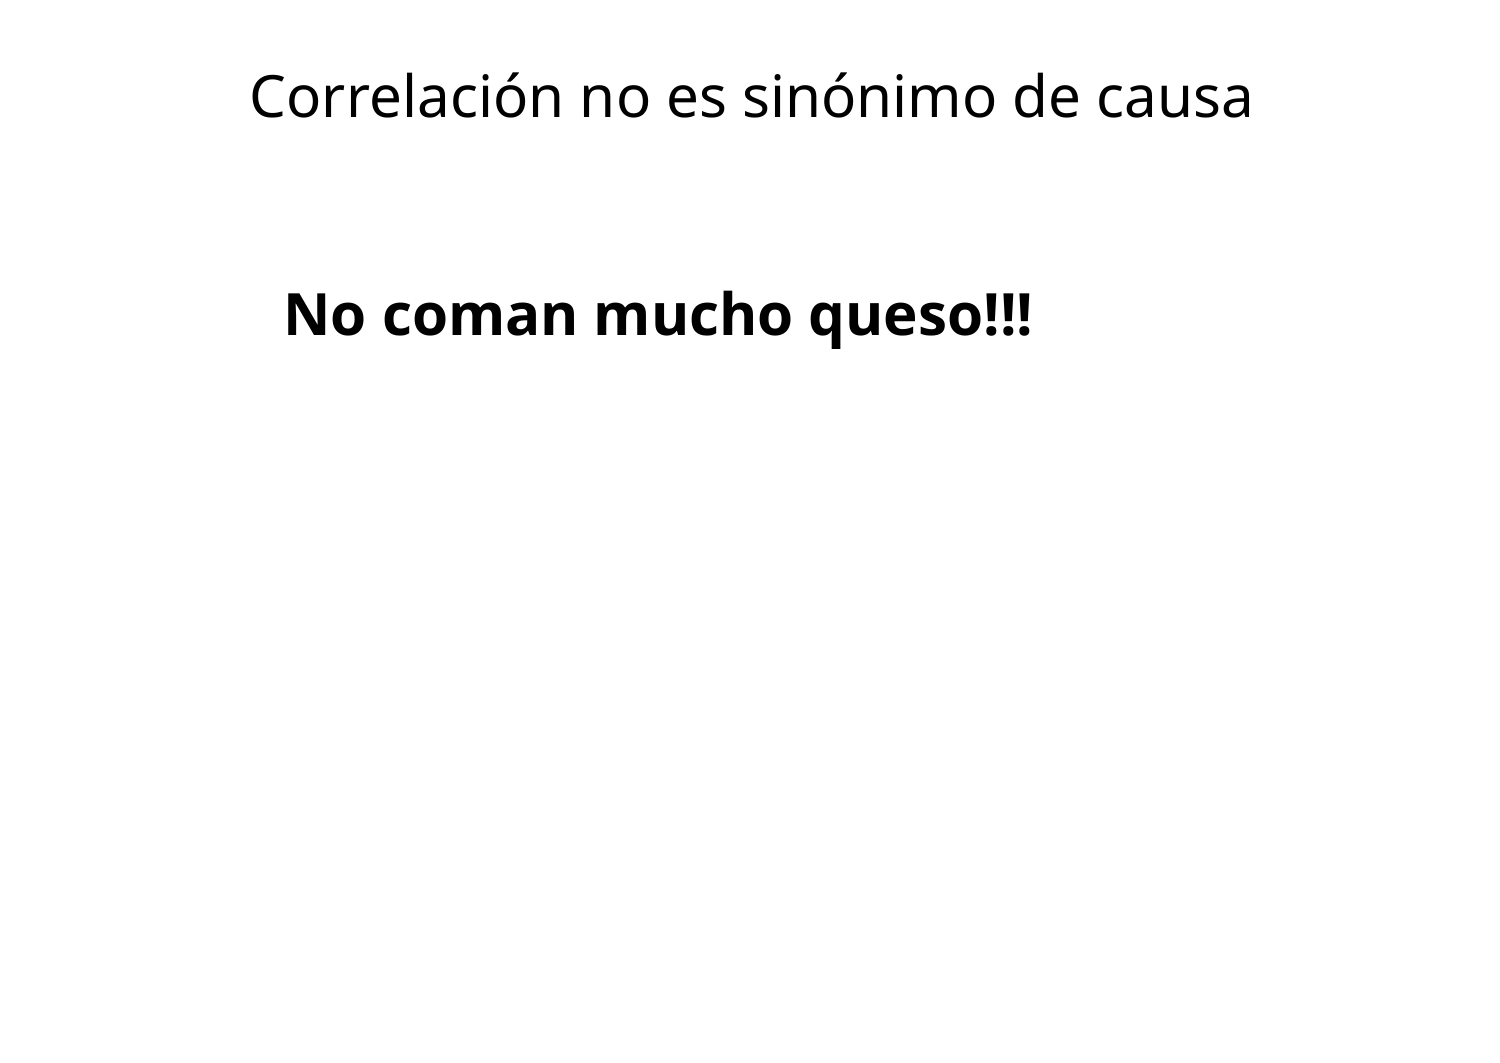

Correlación no es sinónimo de causa
No coman mucho queso!!!